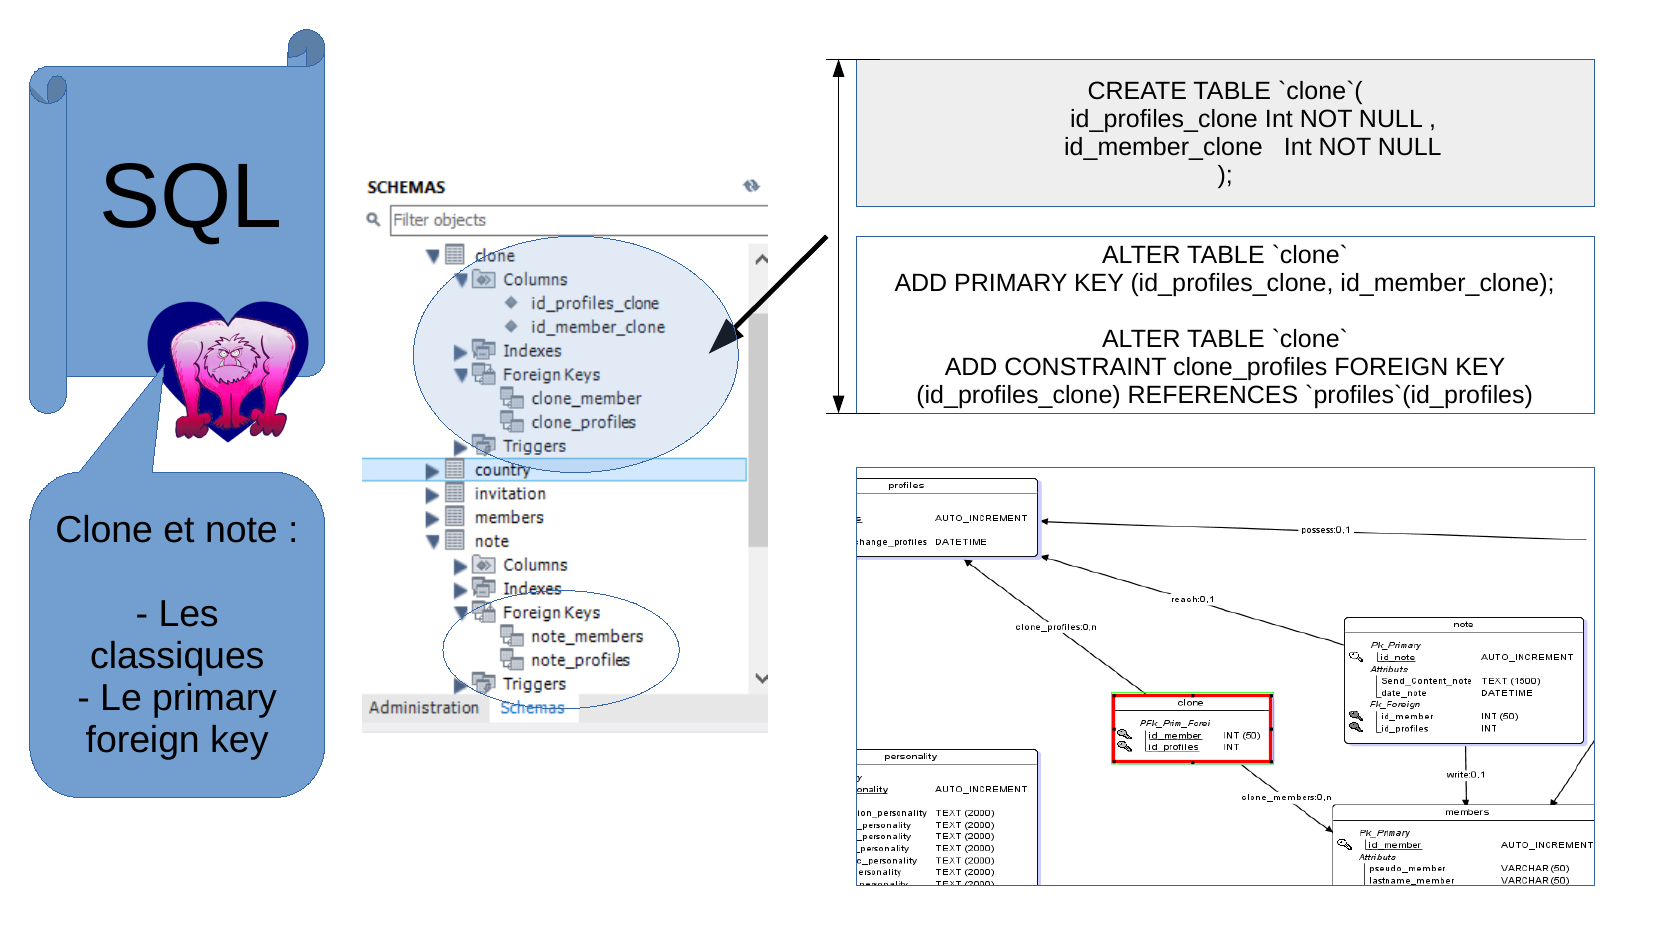

CREATE TABLE `clone`(
 id_profiles_clone Int NOT NULL ,
 id_member_clone Int NOT NULL
);
# SQL
ALTER TABLE `clone`
ADD PRIMARY KEY (id_profiles_clone, id_member_clone);
ALTER TABLE `clone`
ADD CONSTRAINT clone_profiles FOREIGN KEY (id_profiles_clone) REFERENCES `profiles`(id_profiles)
Clone et note :
- Les classiques
- Le primary foreign key